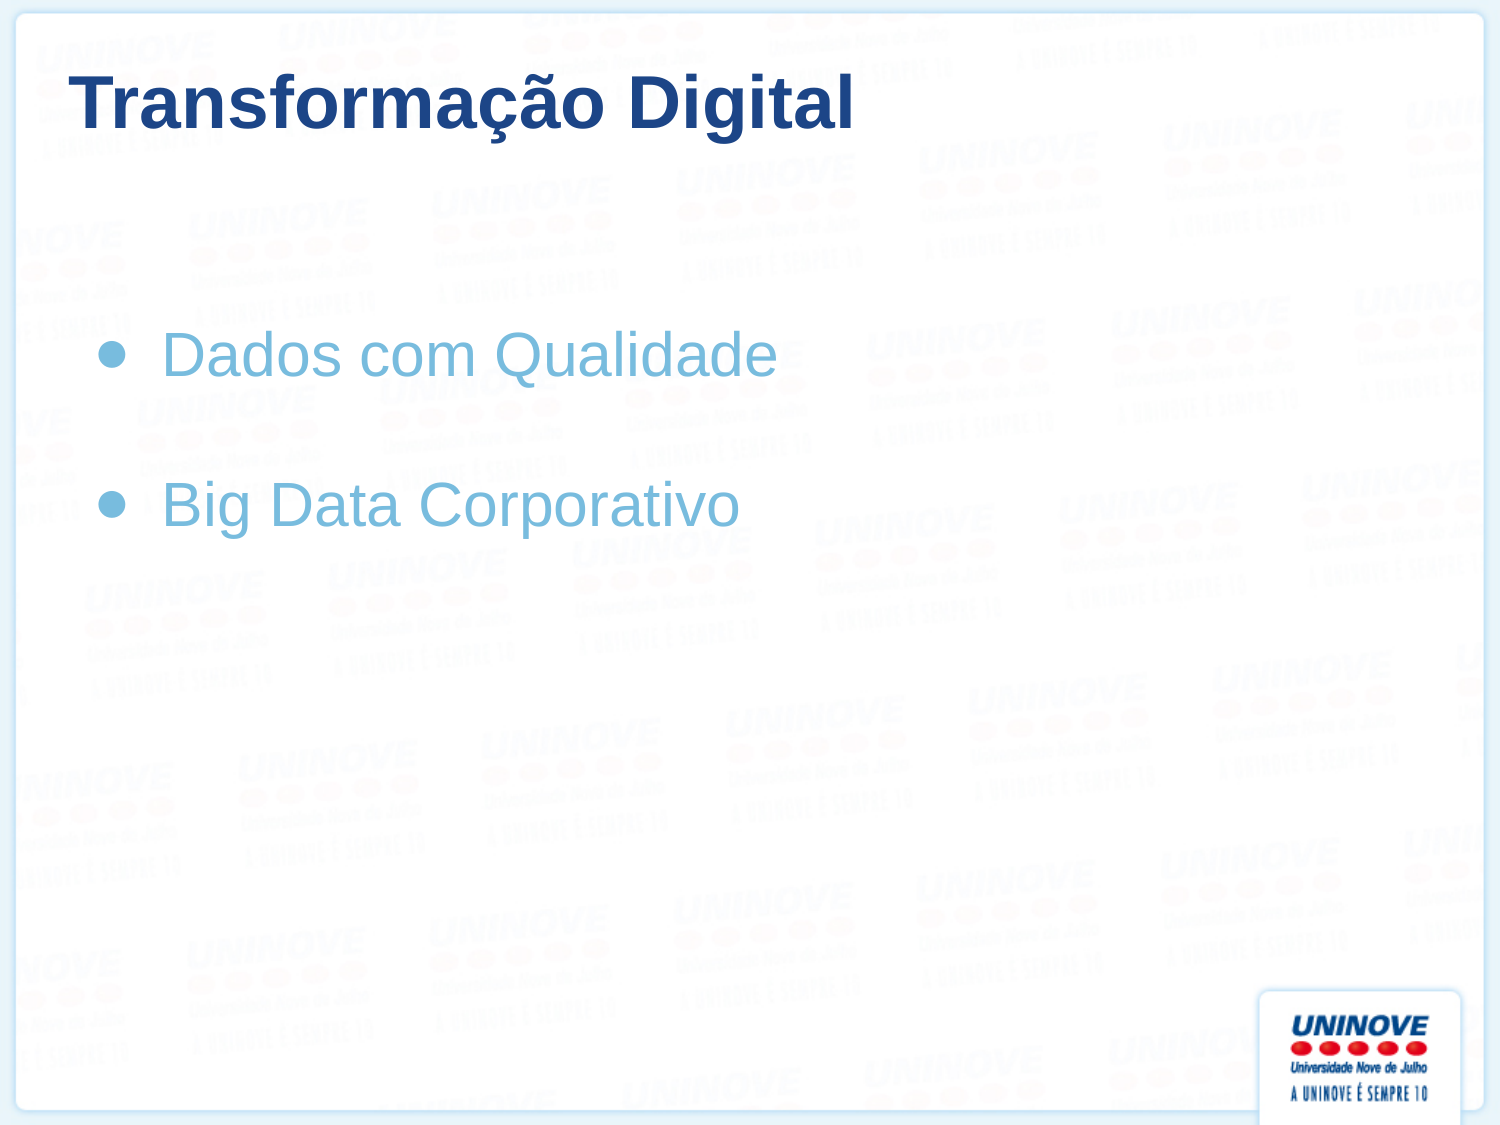

Transformação Digital
Dados com Qualidade
Big Data Corporativo